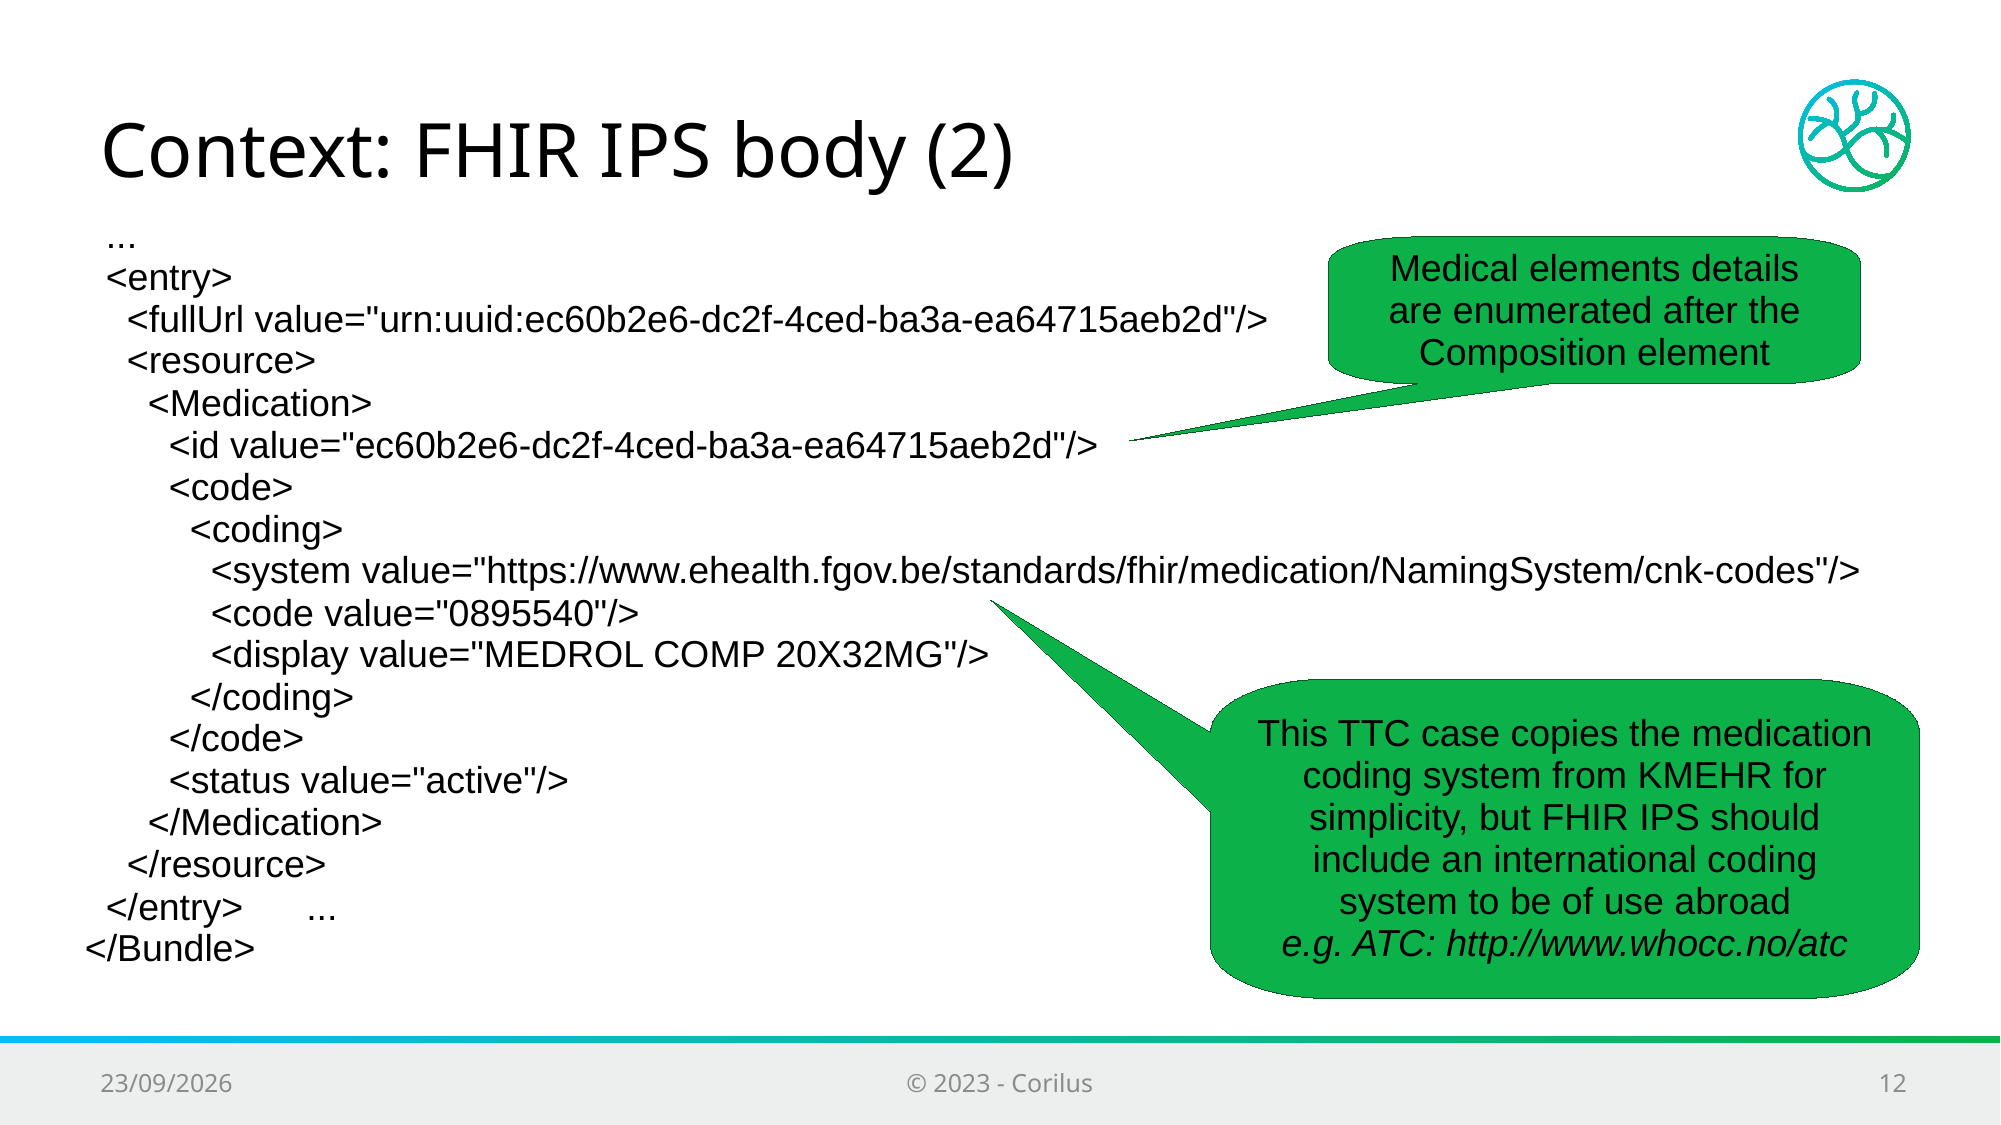

# Context: FHIR IPS body (2)
 ...
 <entry>
 <fullUrl value="urn:uuid:ec60b2e6-dc2f-4ced-ba3a-ea64715aeb2d"/>
 <resource>
 <Medication>
 <id value="ec60b2e6-dc2f-4ced-ba3a-ea64715aeb2d"/>
 <code>
 <coding>
 <system value="https://www.ehealth.fgov.be/standards/fhir/medication/NamingSystem/cnk-codes"/>
 <code value="0895540"/>
 <display value="MEDROL COMP 20X32MG"/>
 </coding>
 </code>
 <status value="active"/>
 </Medication>
 </resource>
 </entry>	...
</Bundle>
Medical elements details are enumerated after the Composition element
This TTC case copies the medication coding system from KMEHR for simplicity, but FHIR IPS should include an international coding system to be of use abroad
e.g. ATC: http://www.whocc.no/atc
© 2023 - Corilus
12